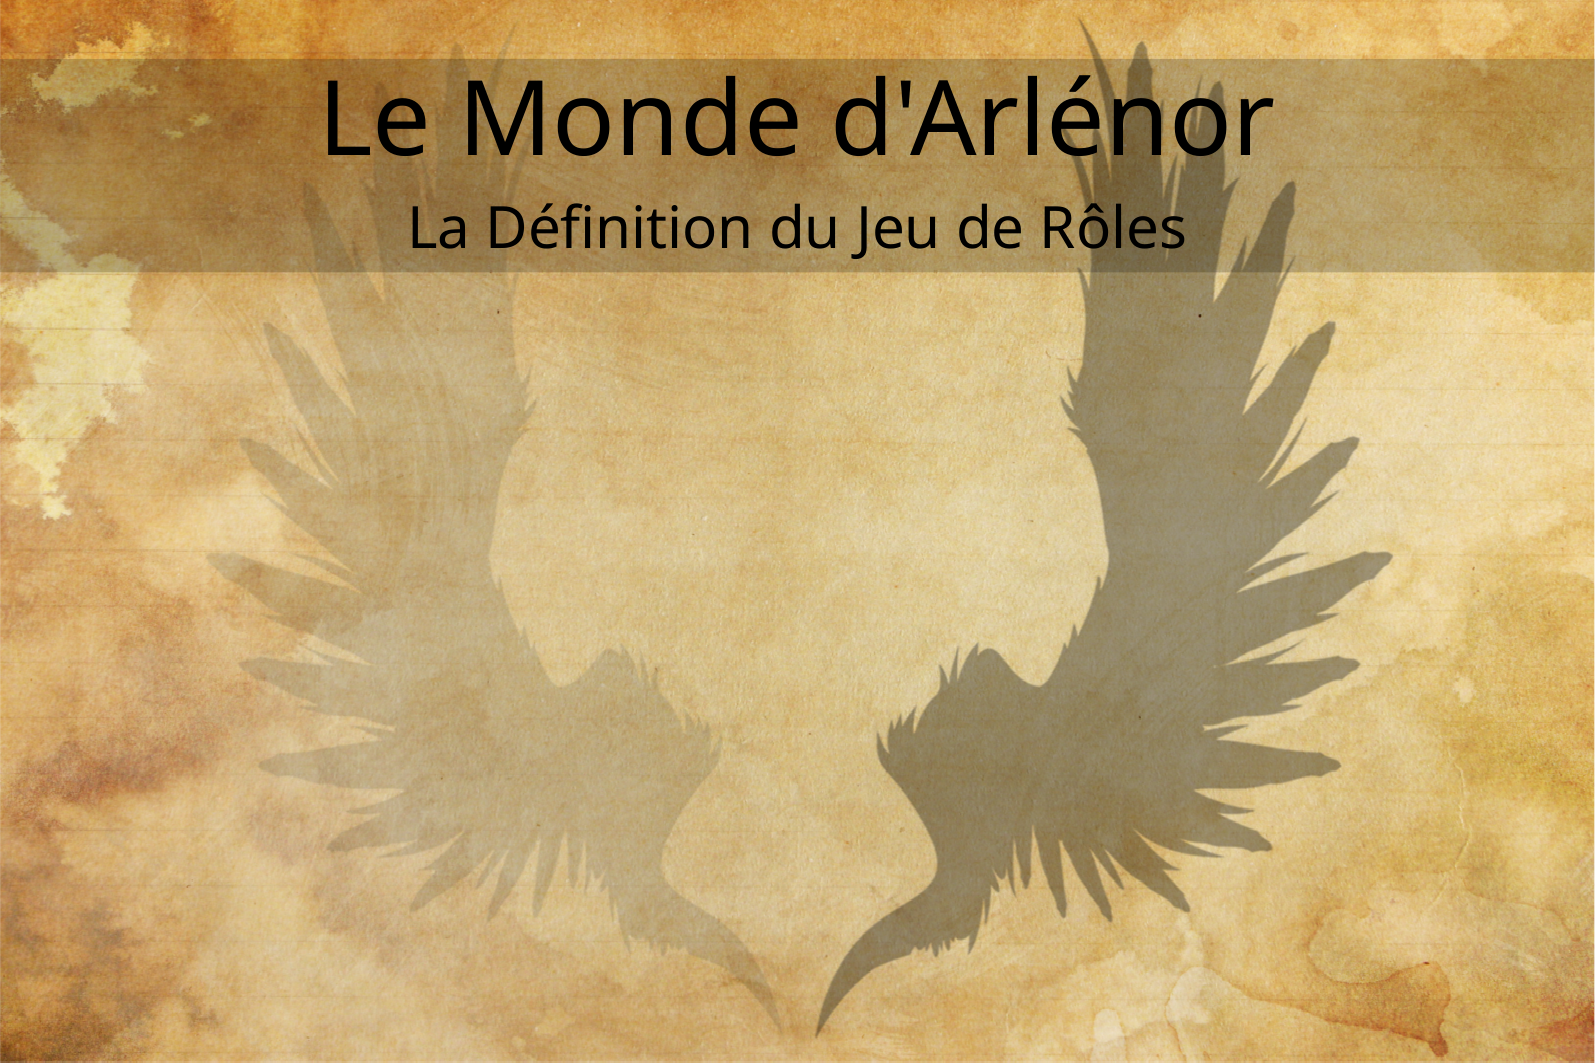

# Le Monde d'Arlénor La Définition du Jeu de Rôles